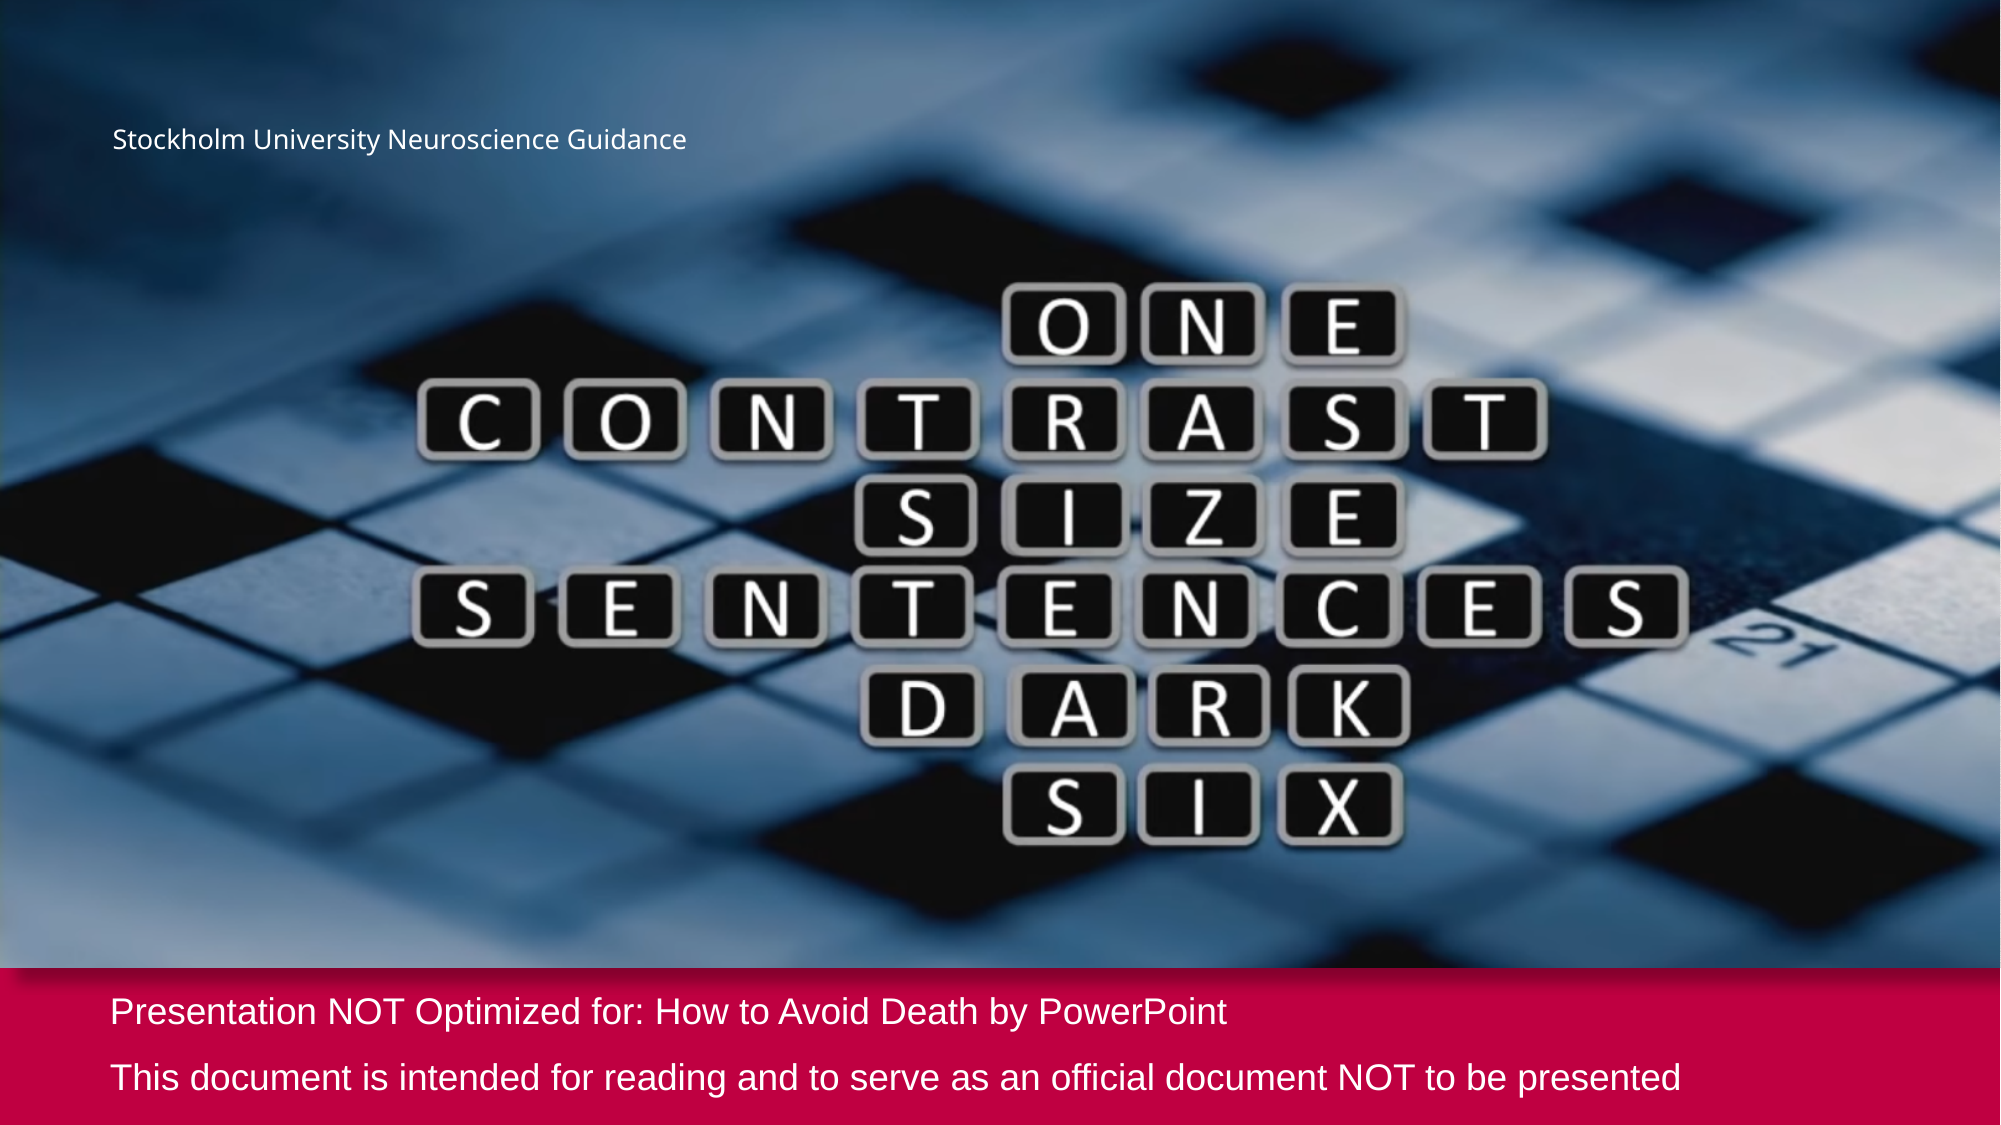

# Stockholm University Neuroscience Guidance
Presentation NOT Optimized for: How to Avoid Death by PowerPoint
This document is intended for reading and to serve as an official document NOT to be presented